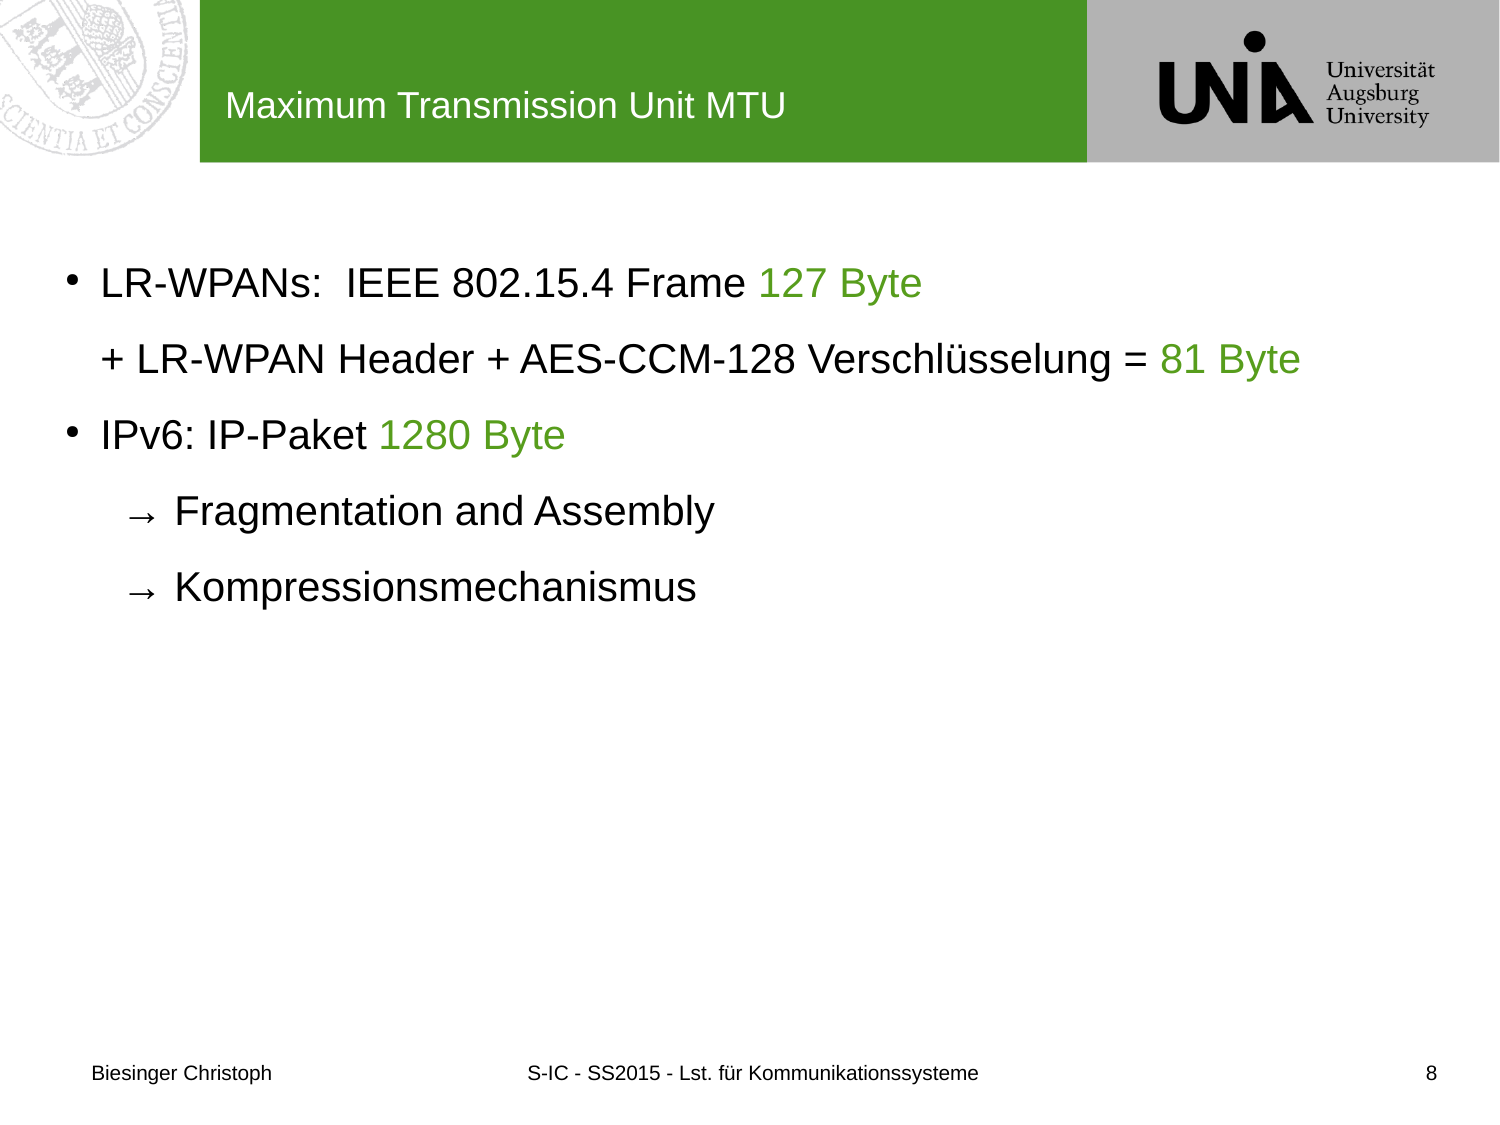

# Maximum Transmission Unit MTU
LR-WPANs: IEEE 802.15.4 Frame 127 Byte
+ LR-WPAN Header + AES-CCM-128 Verschlüsselung = 81 Byte
IPv6: IP-Paket 1280 Byte
→ Fragmentation and Assembly
→ Kompressionsmechanismus
Biesinger Christoph
S-IC - SS2015 - Lst. für Kommunikationssysteme